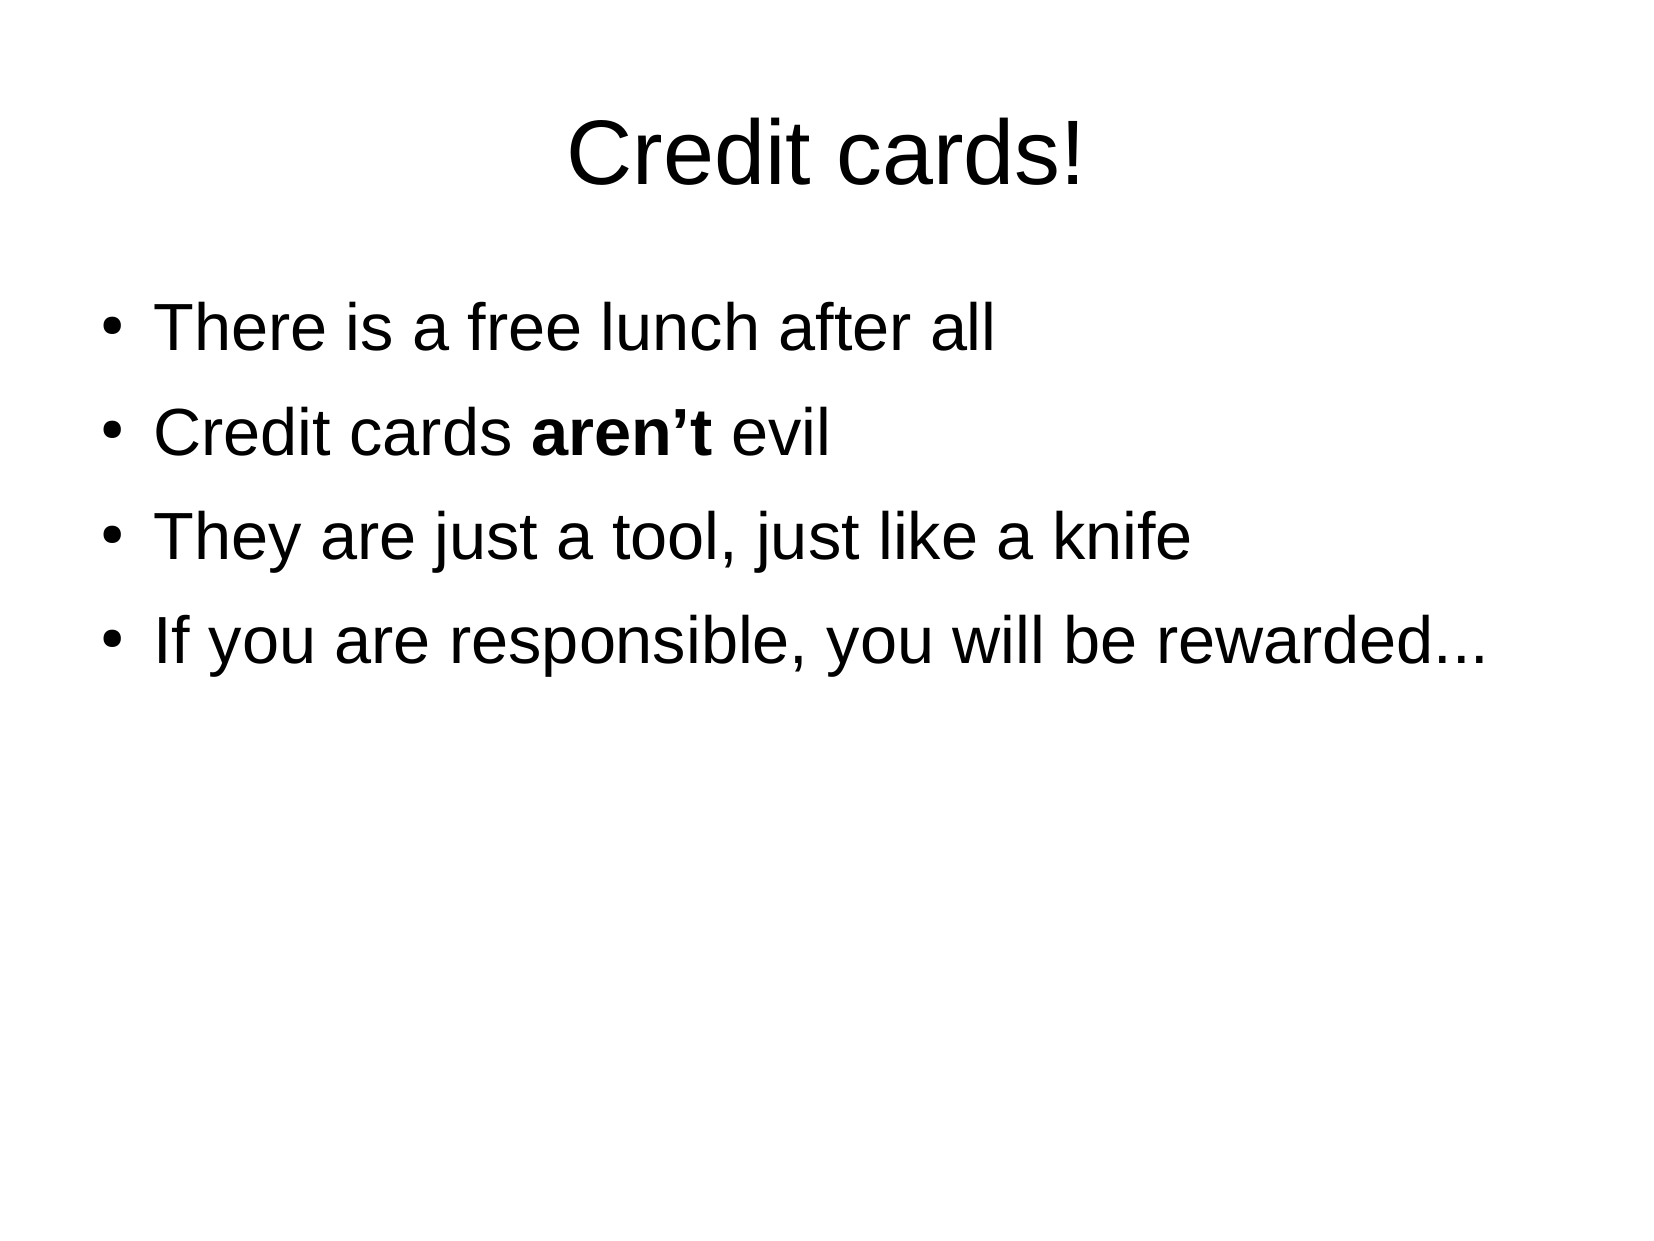

# Credit cards!
There is a free lunch after all
Credit cards aren’t evil
They are just a tool, just like a knife
If you are responsible, you will be rewarded...